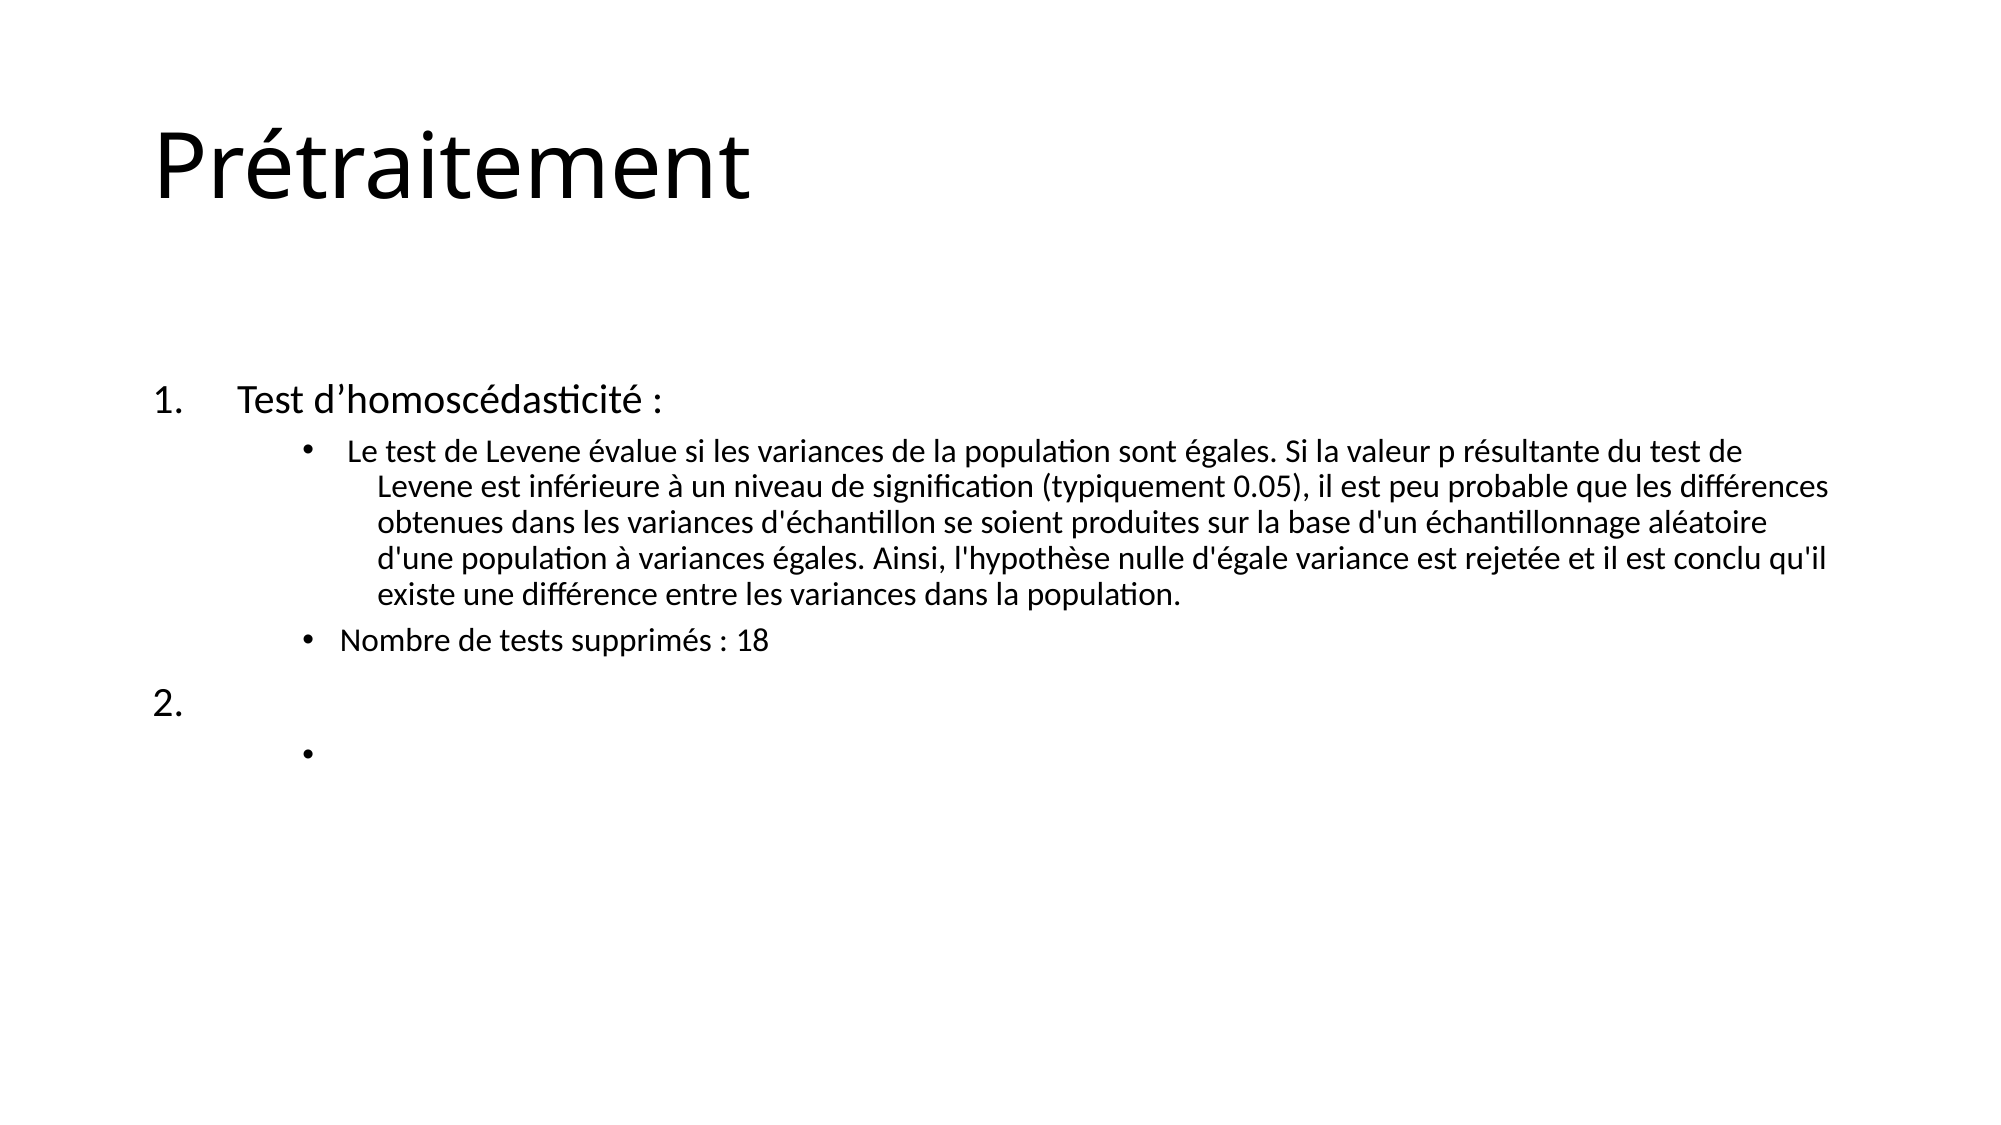

# Prétraitement
 Test d’homoscédasticité :
 Le test de Levene évalue si les variances de la population sont égales. Si la valeur p résultante du test de Levene est inférieure à un niveau de signification (typiquement 0.05), il est peu probable que les différences obtenues dans les variances d'échantillon se soient produites sur la base d'un échantillonnage aléatoire d'une population à variances égales. Ainsi, l'hypothèse nulle d'égale variance est rejetée et il est conclu qu'il existe une différence entre les variances dans la population.
Nombre de tests supprimés : 18